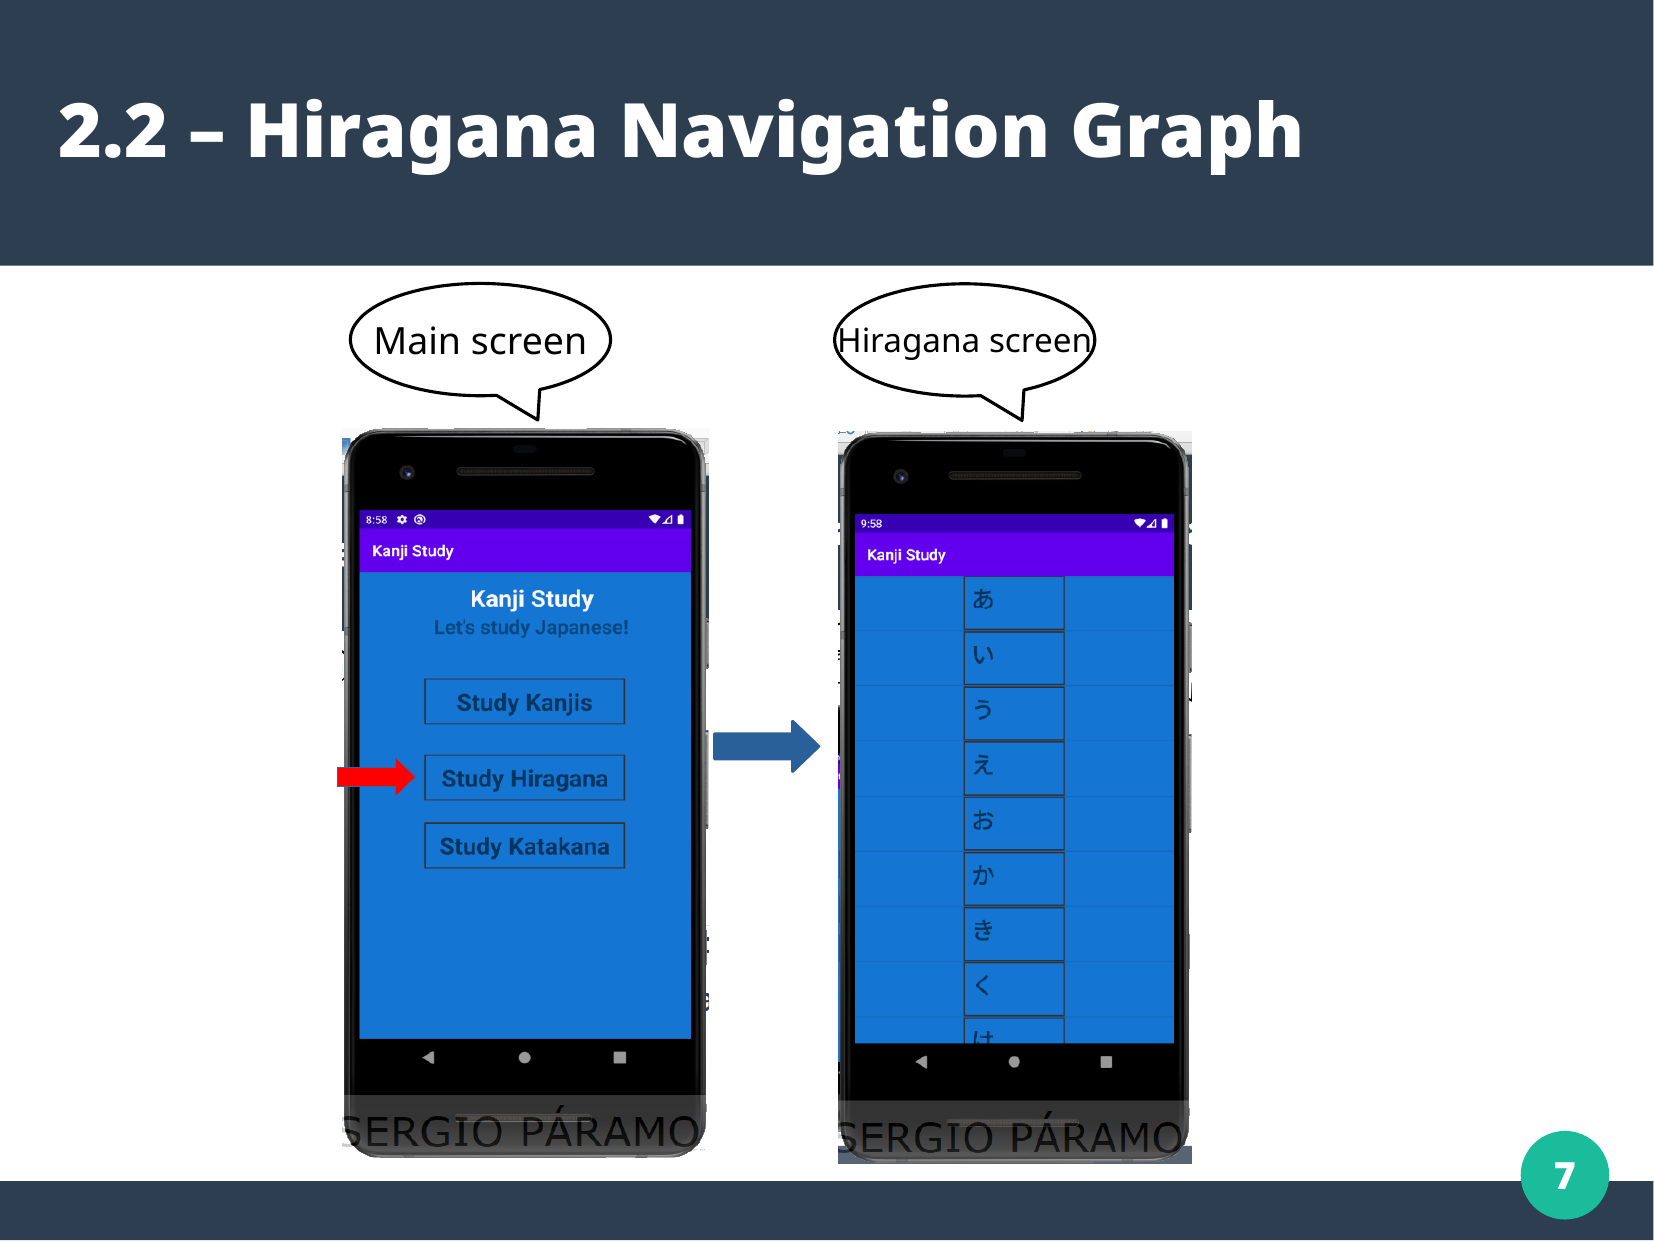

# 2.2 – Hiragana Navigation Graph
Main screen
Hiragana screen
7